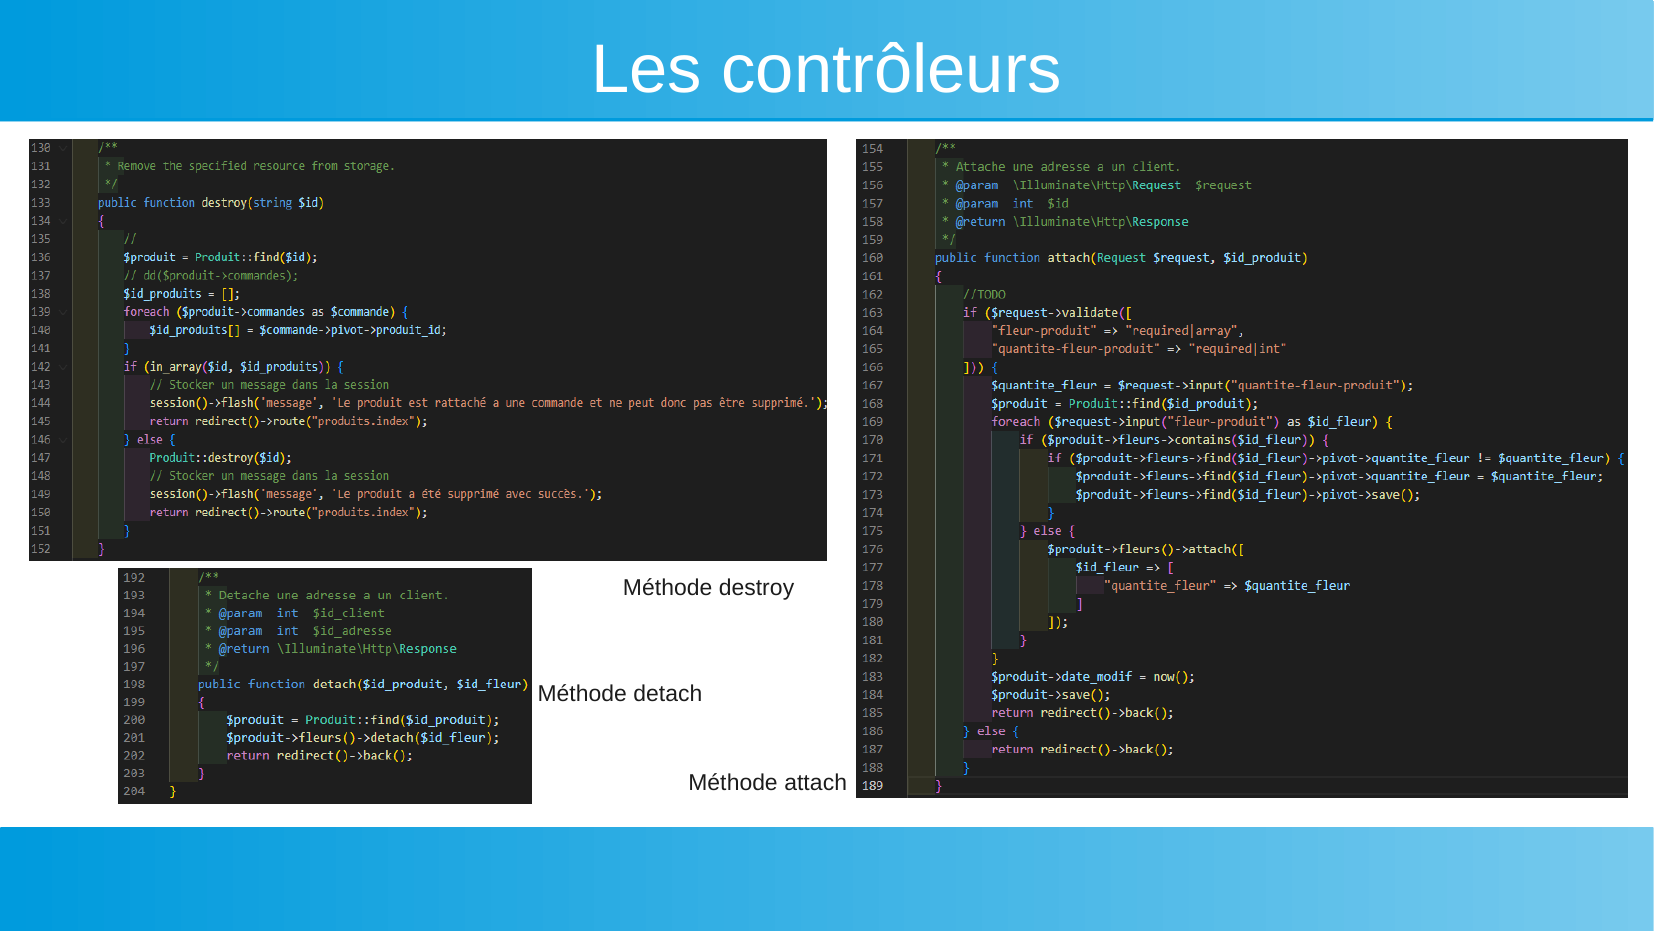

# Les contrôleurs
Méthode destroy
Méthode detach
Méthode attach